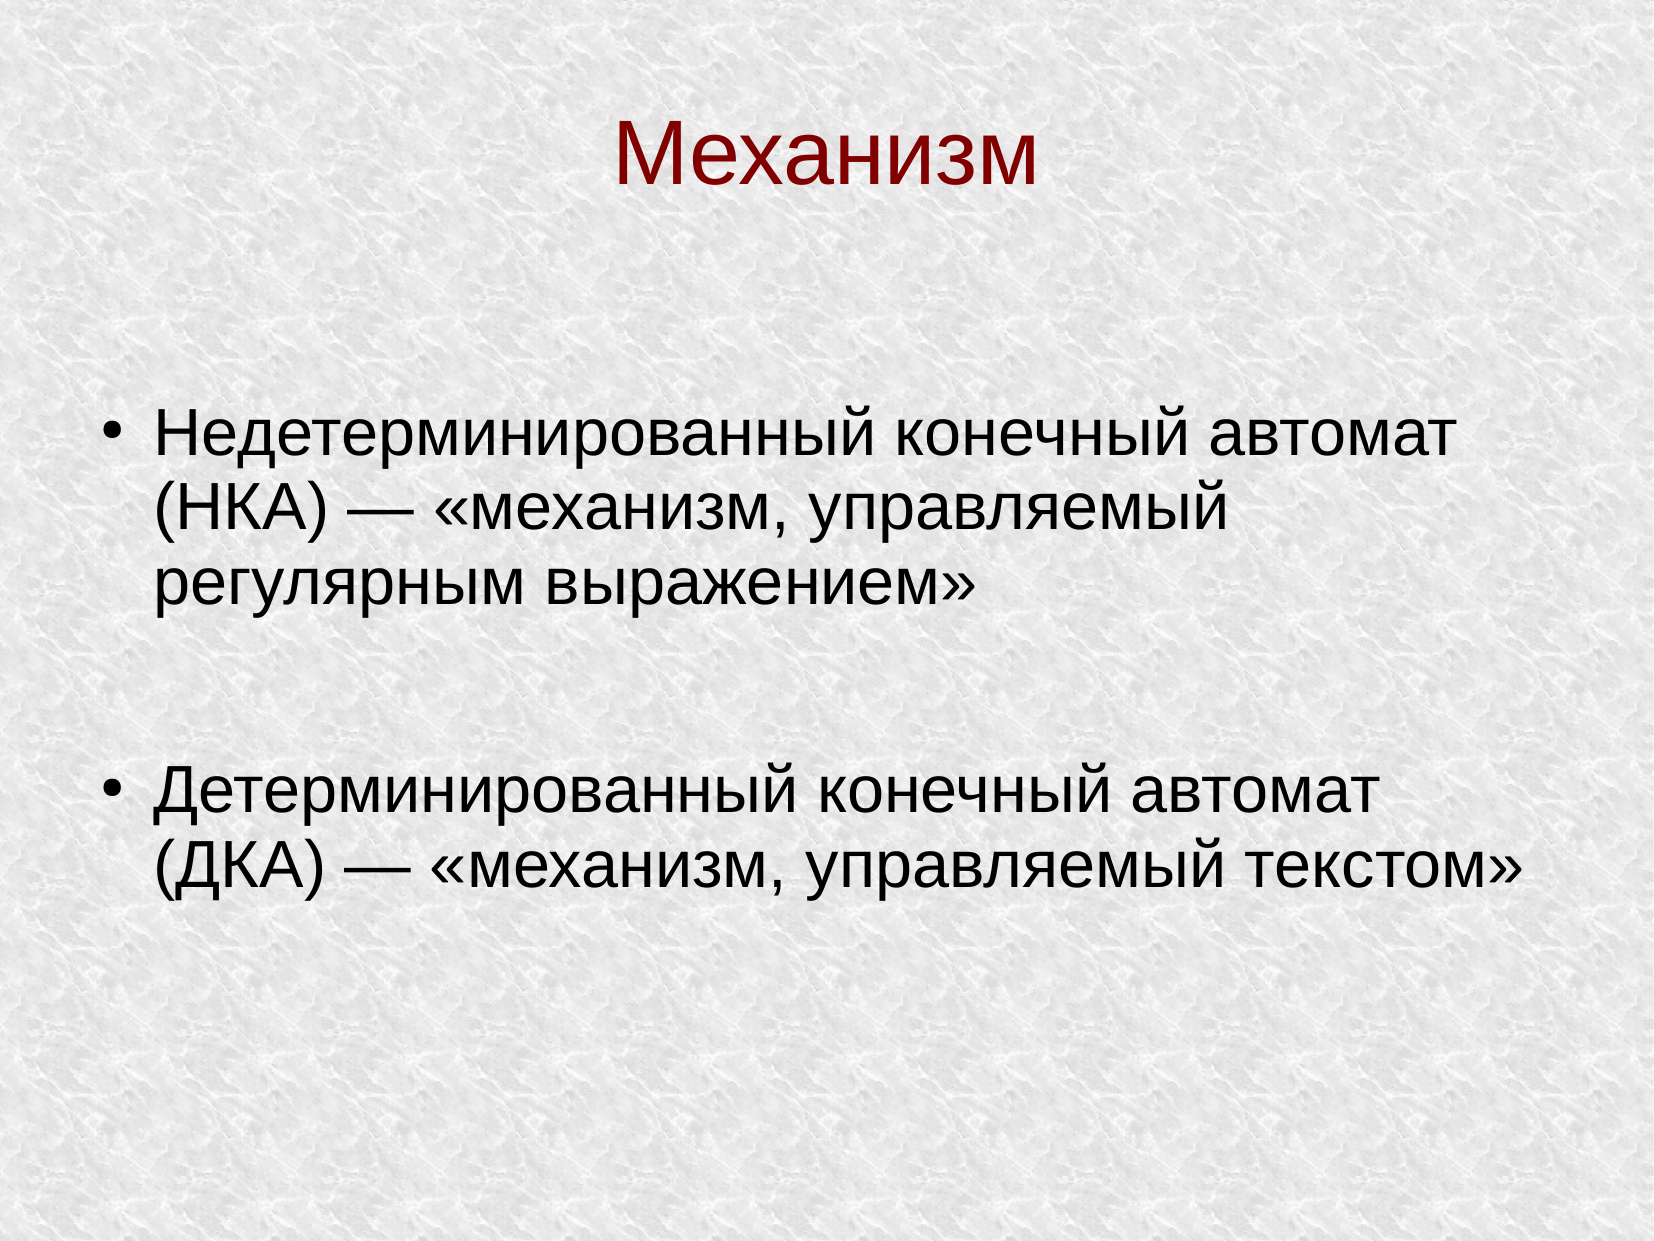

# Механизм
Недетерминированный конечный автомат (НКА) — «механизм, управляемый регулярным выражением»
Детерминированный конечный автомат (ДКА) — «механизм, управляемый текстом»